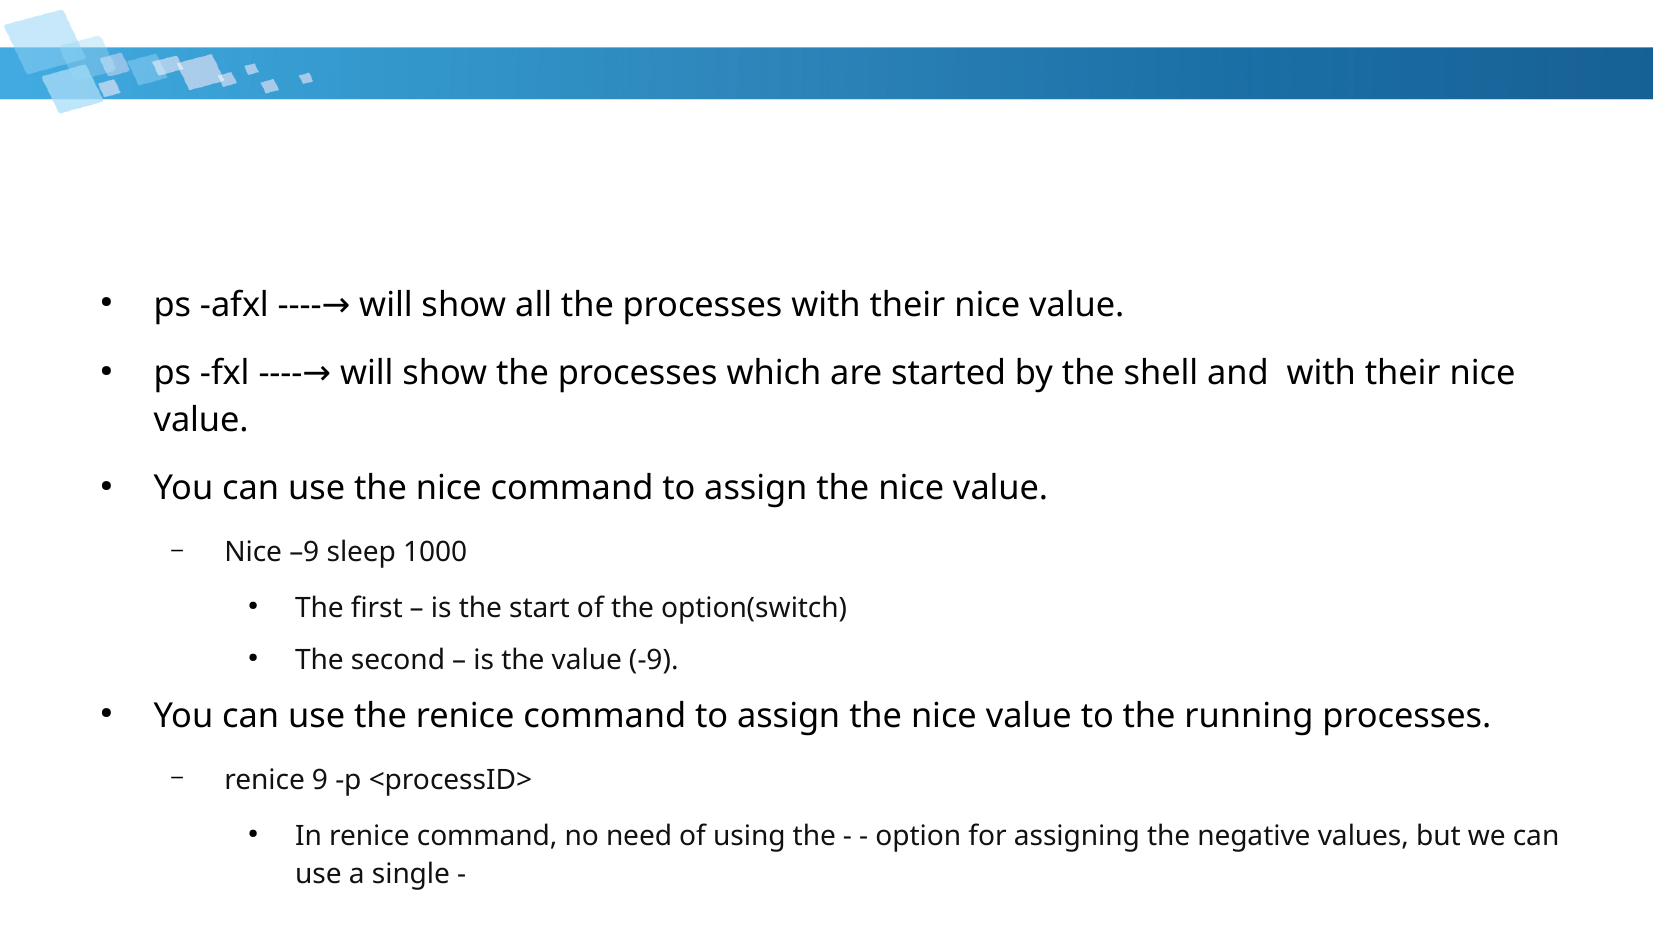

#
ps -afxl ----→ will show all the processes with their nice value.
ps -fxl ----→ will show the processes which are started by the shell and with their nice value.
You can use the nice command to assign the nice value.
Nice –9 sleep 1000
The first – is the start of the option(switch)
The second – is the value (-9).
You can use the renice command to assign the nice value to the running processes.
renice 9 -p <processID>
In renice command, no need of using the - - option for assigning the negative values, but we can use a single -